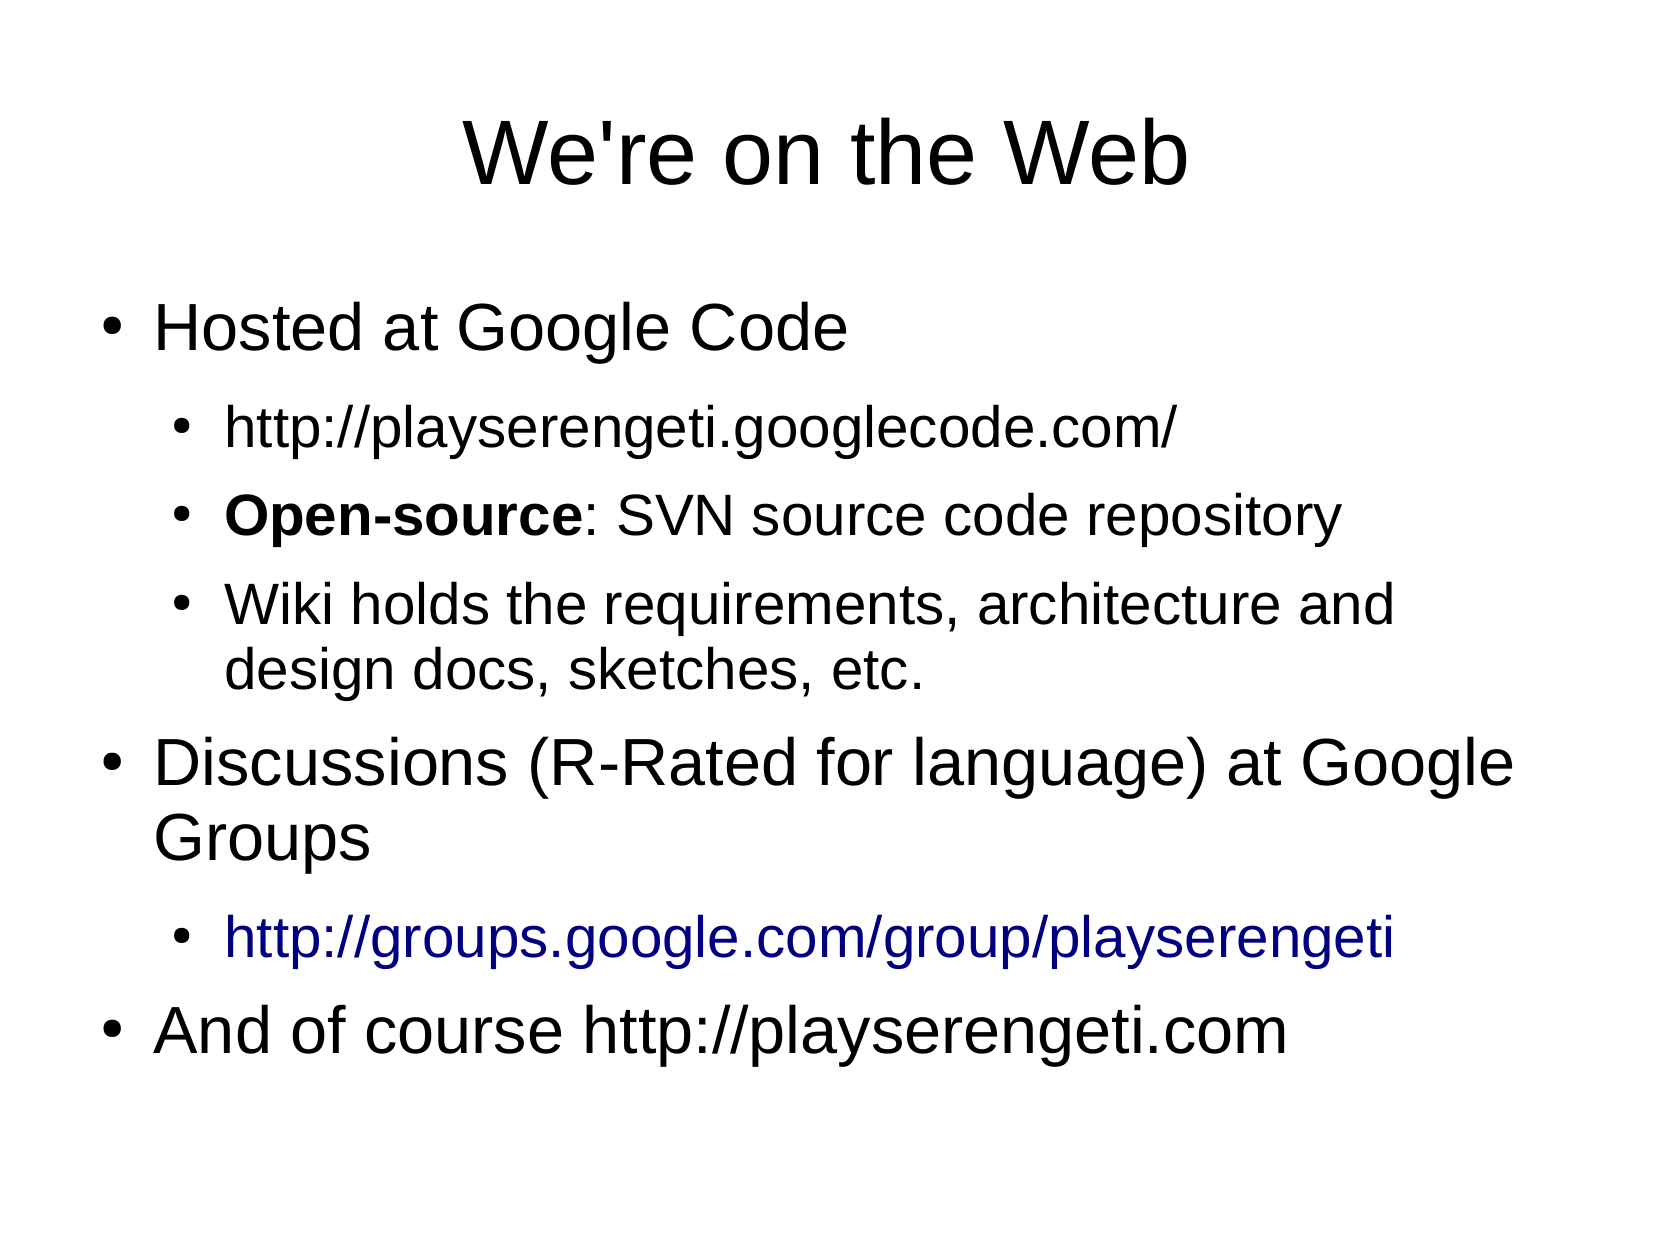

# We're on the Web
Hosted at Google Code
http://playserengeti.googlecode.com/
Open-source: SVN source code repository
Wiki holds the requirements, architecture and design docs, sketches, etc.
Discussions (R-Rated for language) at Google Groups
http://groups.google.com/group/playserengeti
And of course http://playserengeti.com